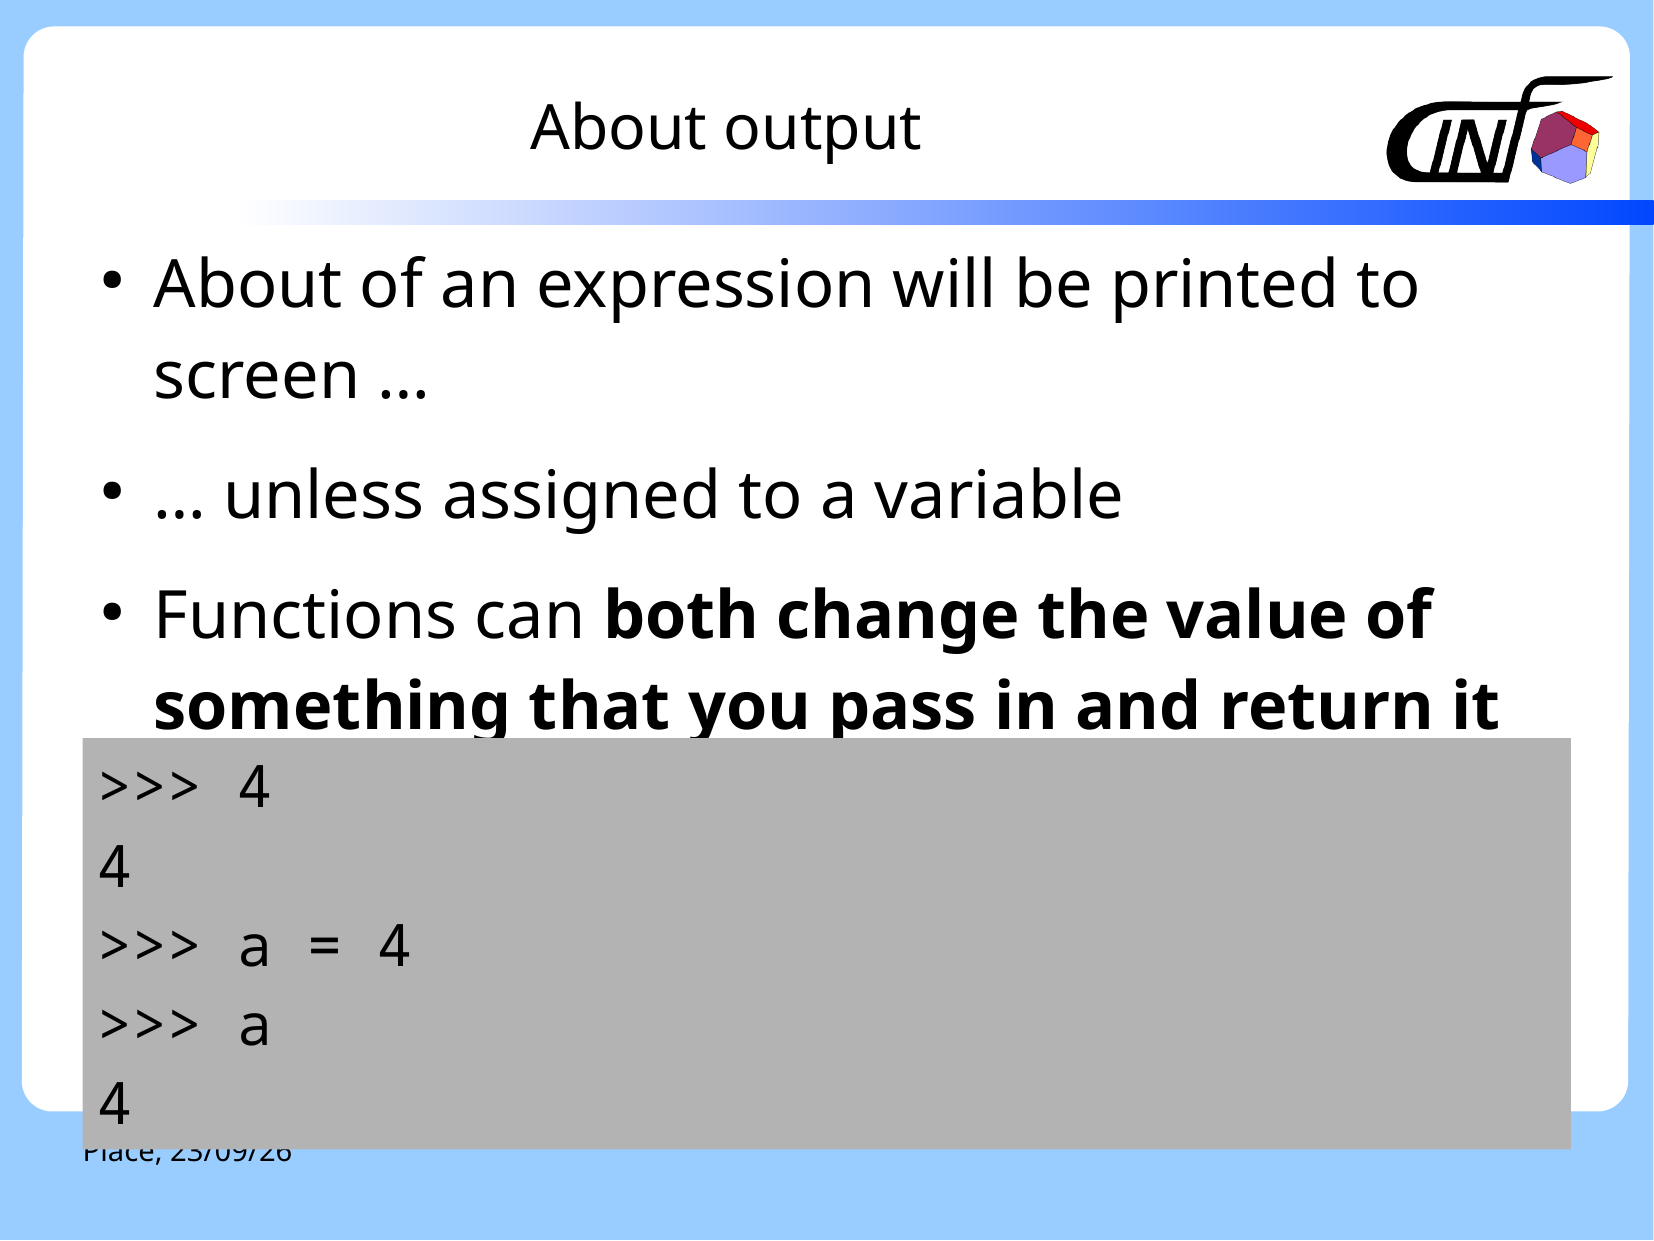

# About output
About of an expression will be printed to screen …
… unless assigned to a variable
Functions can both change the value of something that you pass in and return it
>>> 4
4
>>> a = 4
>>> a
4